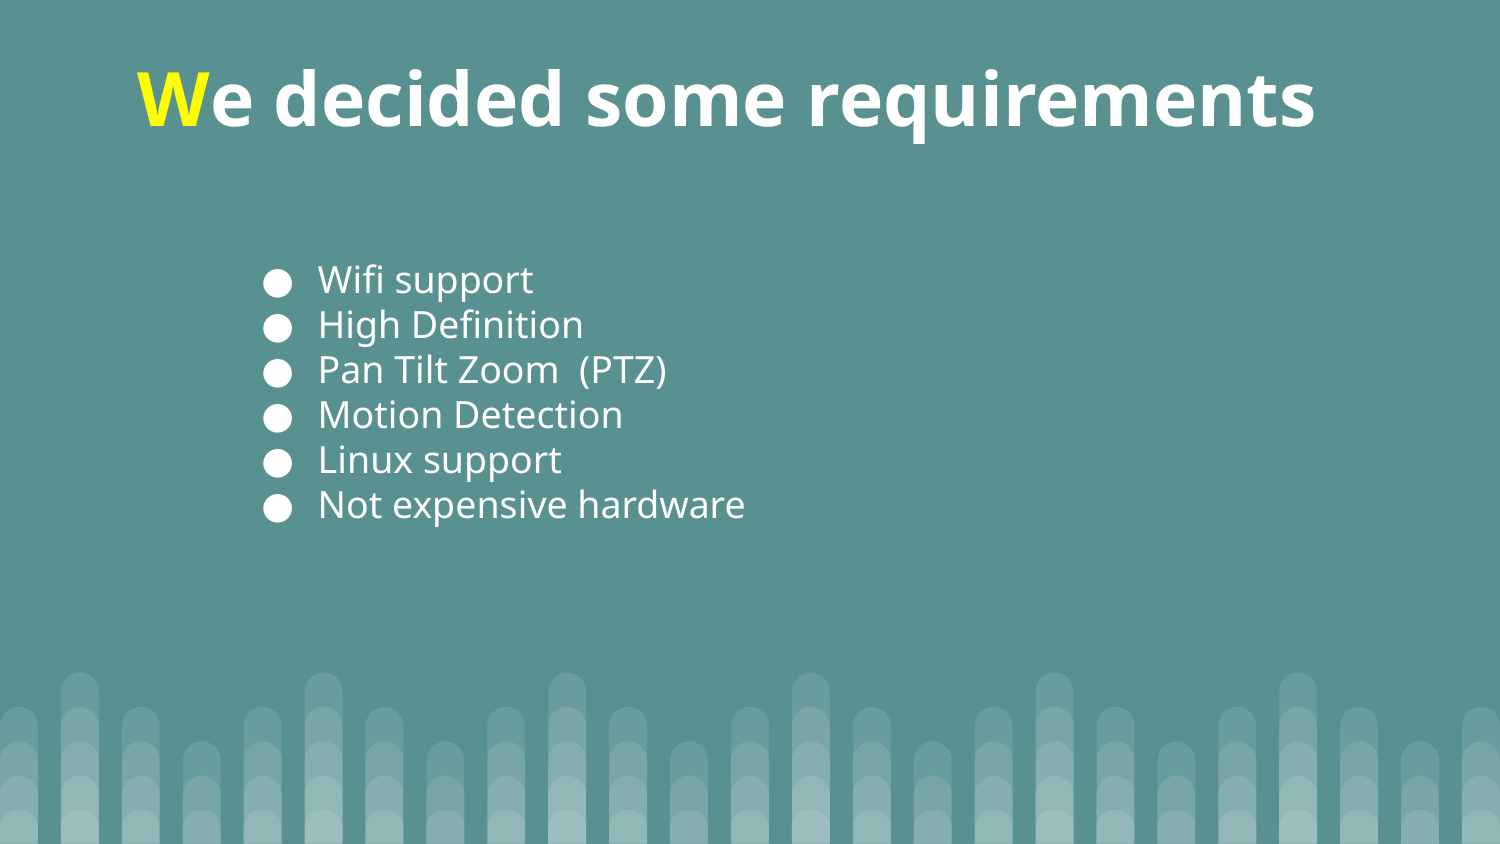

# We decided some requirements
Wifi support
High Definition
Pan Tilt Zoom (PTZ)
Motion Detection
Linux support
Not expensive hardware